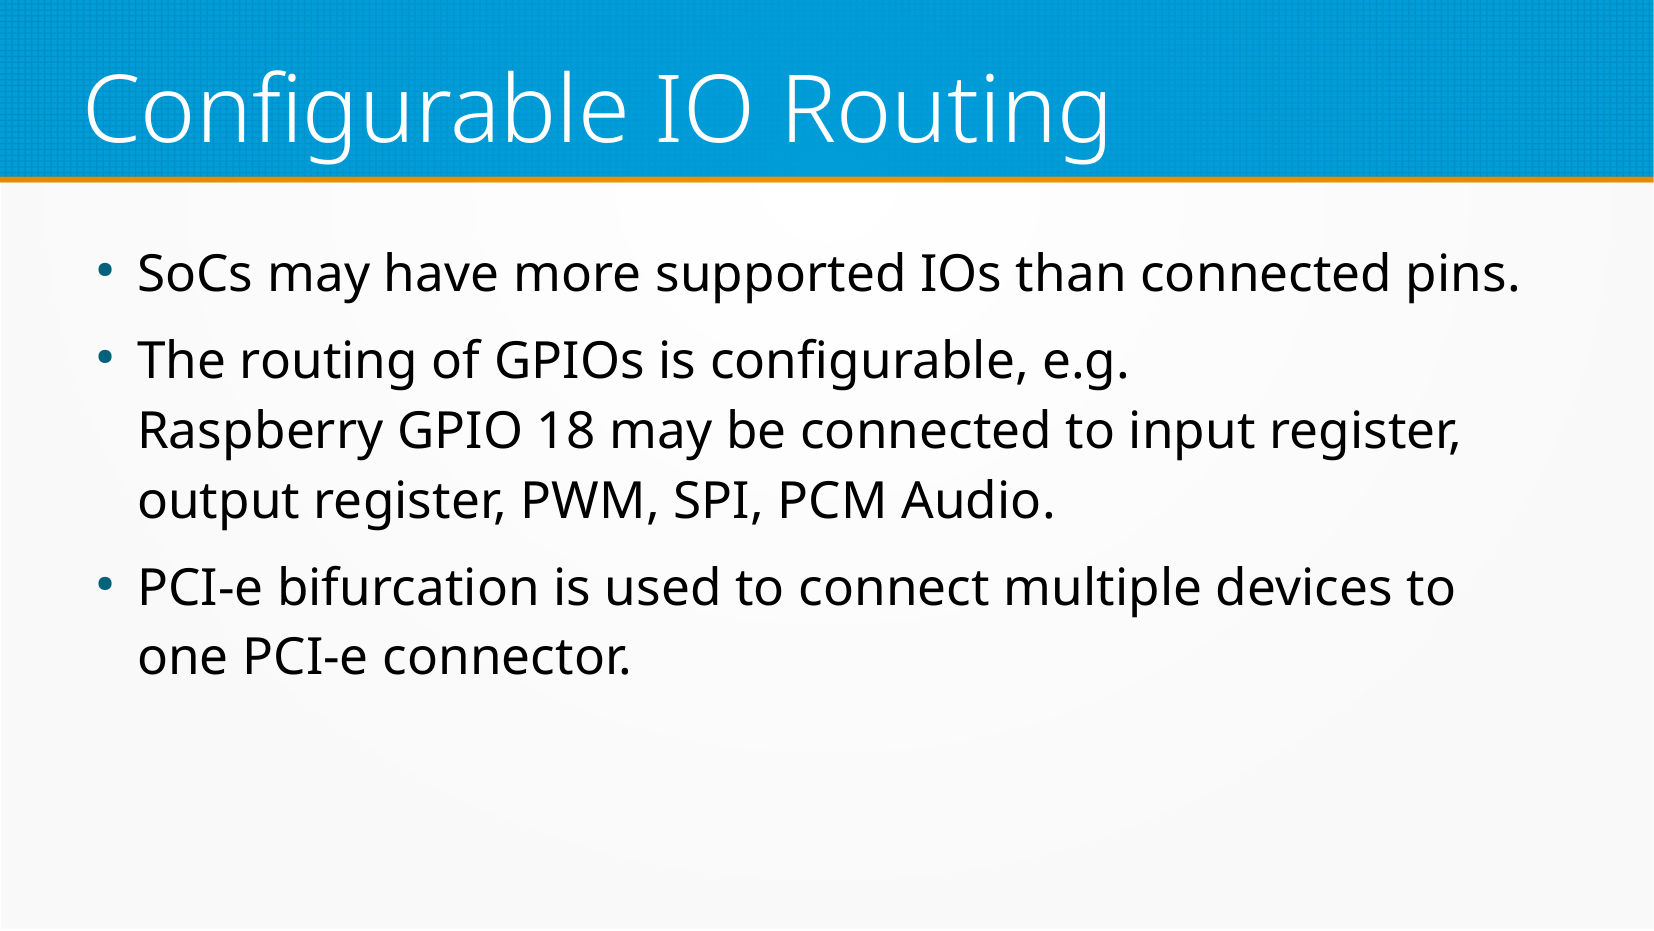

# Configurable IO Routing
SoCs may have more supported IOs than connected pins.
The routing of GPIOs is configurable, e.g.
Raspberry GPIO 18 may be connected to input register, output register, PWM, SPI, PCM Audio.
PCI-e bifurcation is used to connect multiple devices to one PCI-e connector.